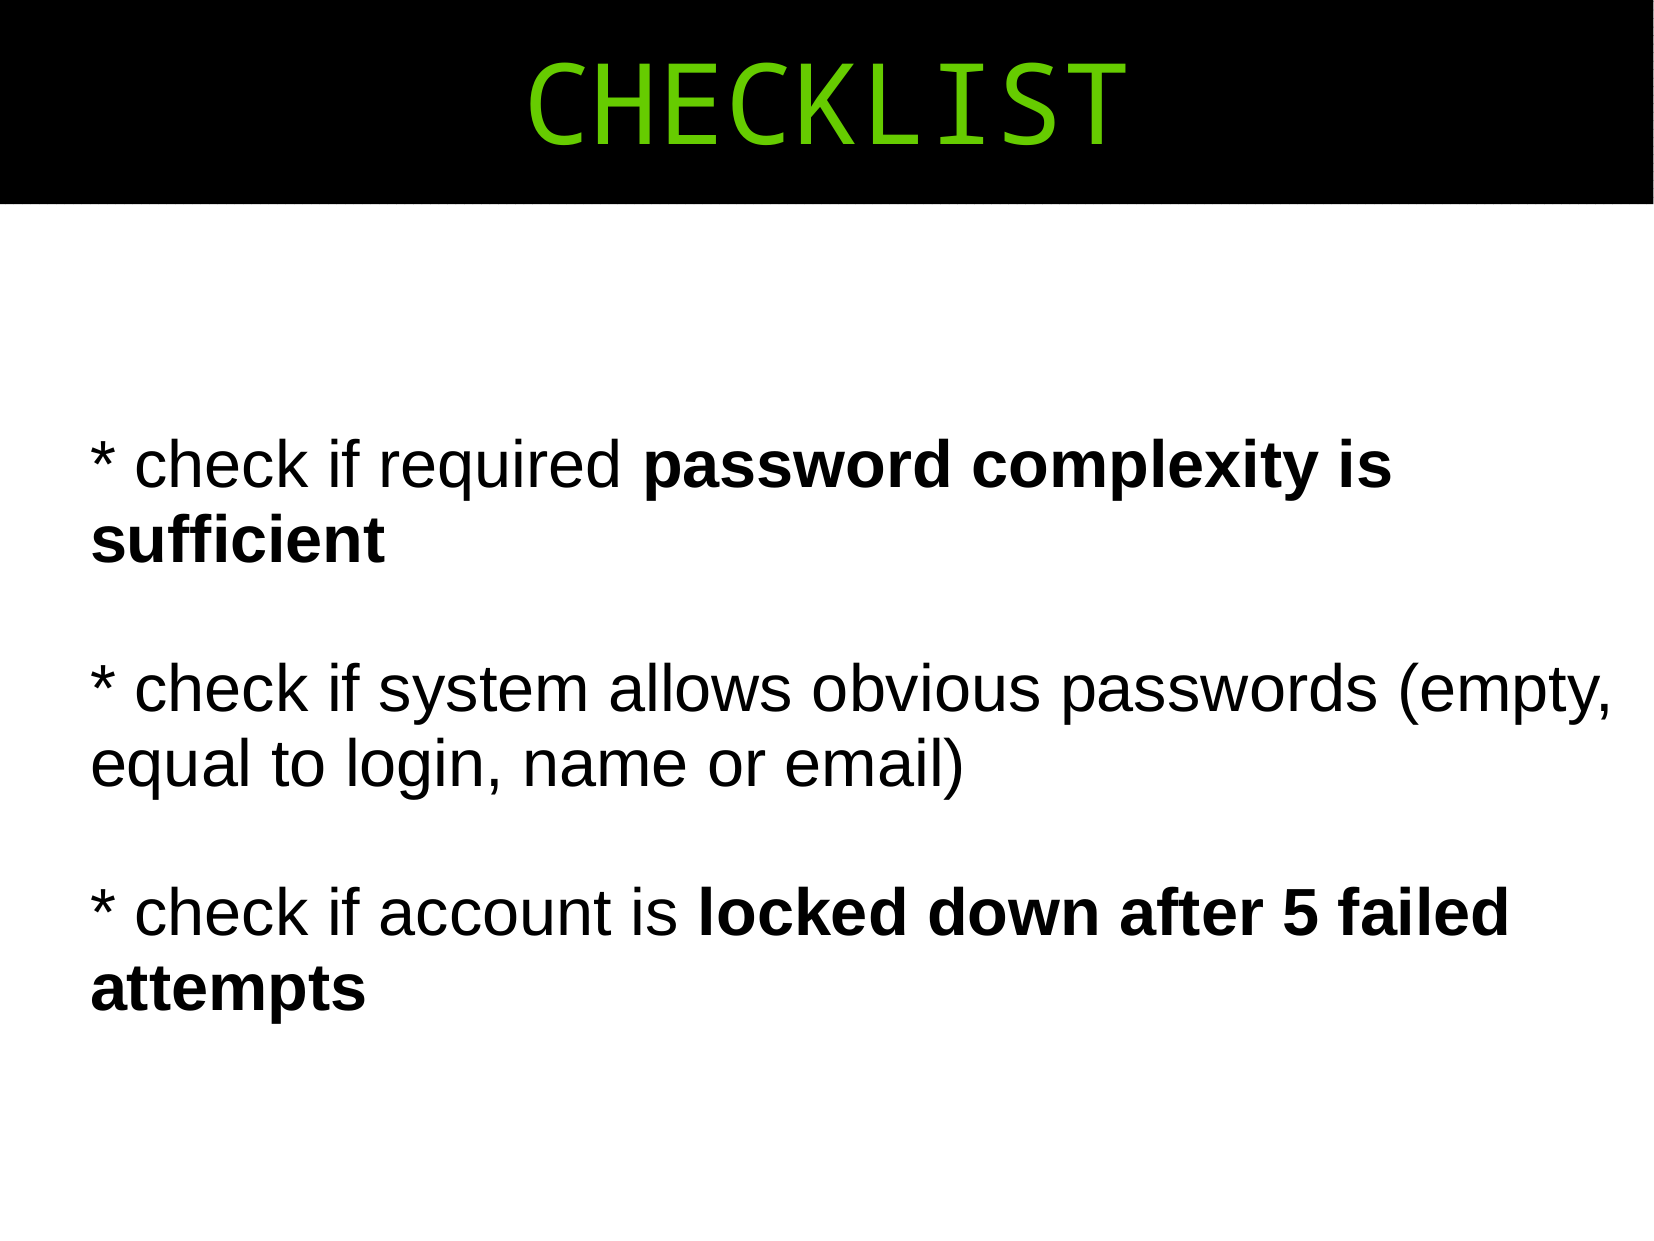

# CHECKLIST
* check if required password complexity is sufficient
* check if system allows obvious passwords (empty, equal to login, name or email)
* check if account is locked down after 5 failed attempts